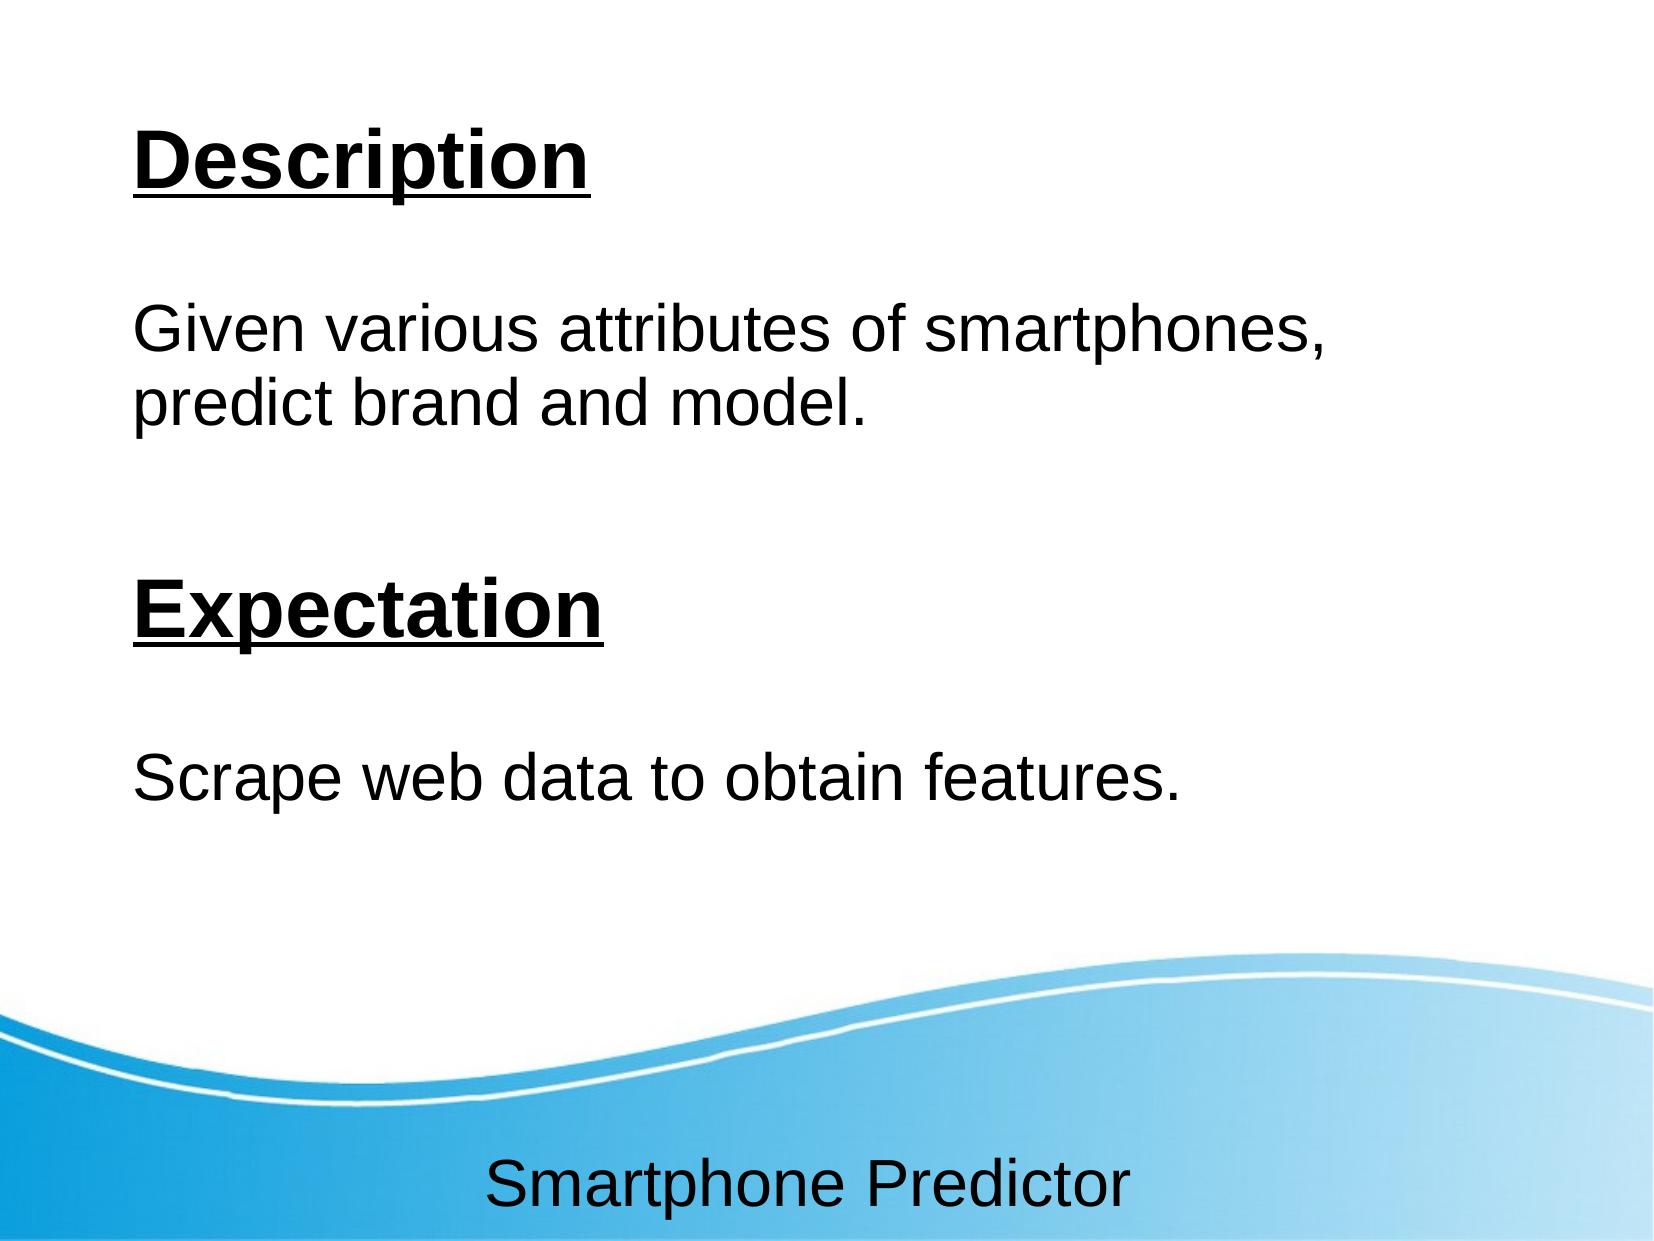

Description
Given various attributes of smartphones, predict brand and model.
Expectation
Scrape web data to obtain features.
# Smartphone Predictor